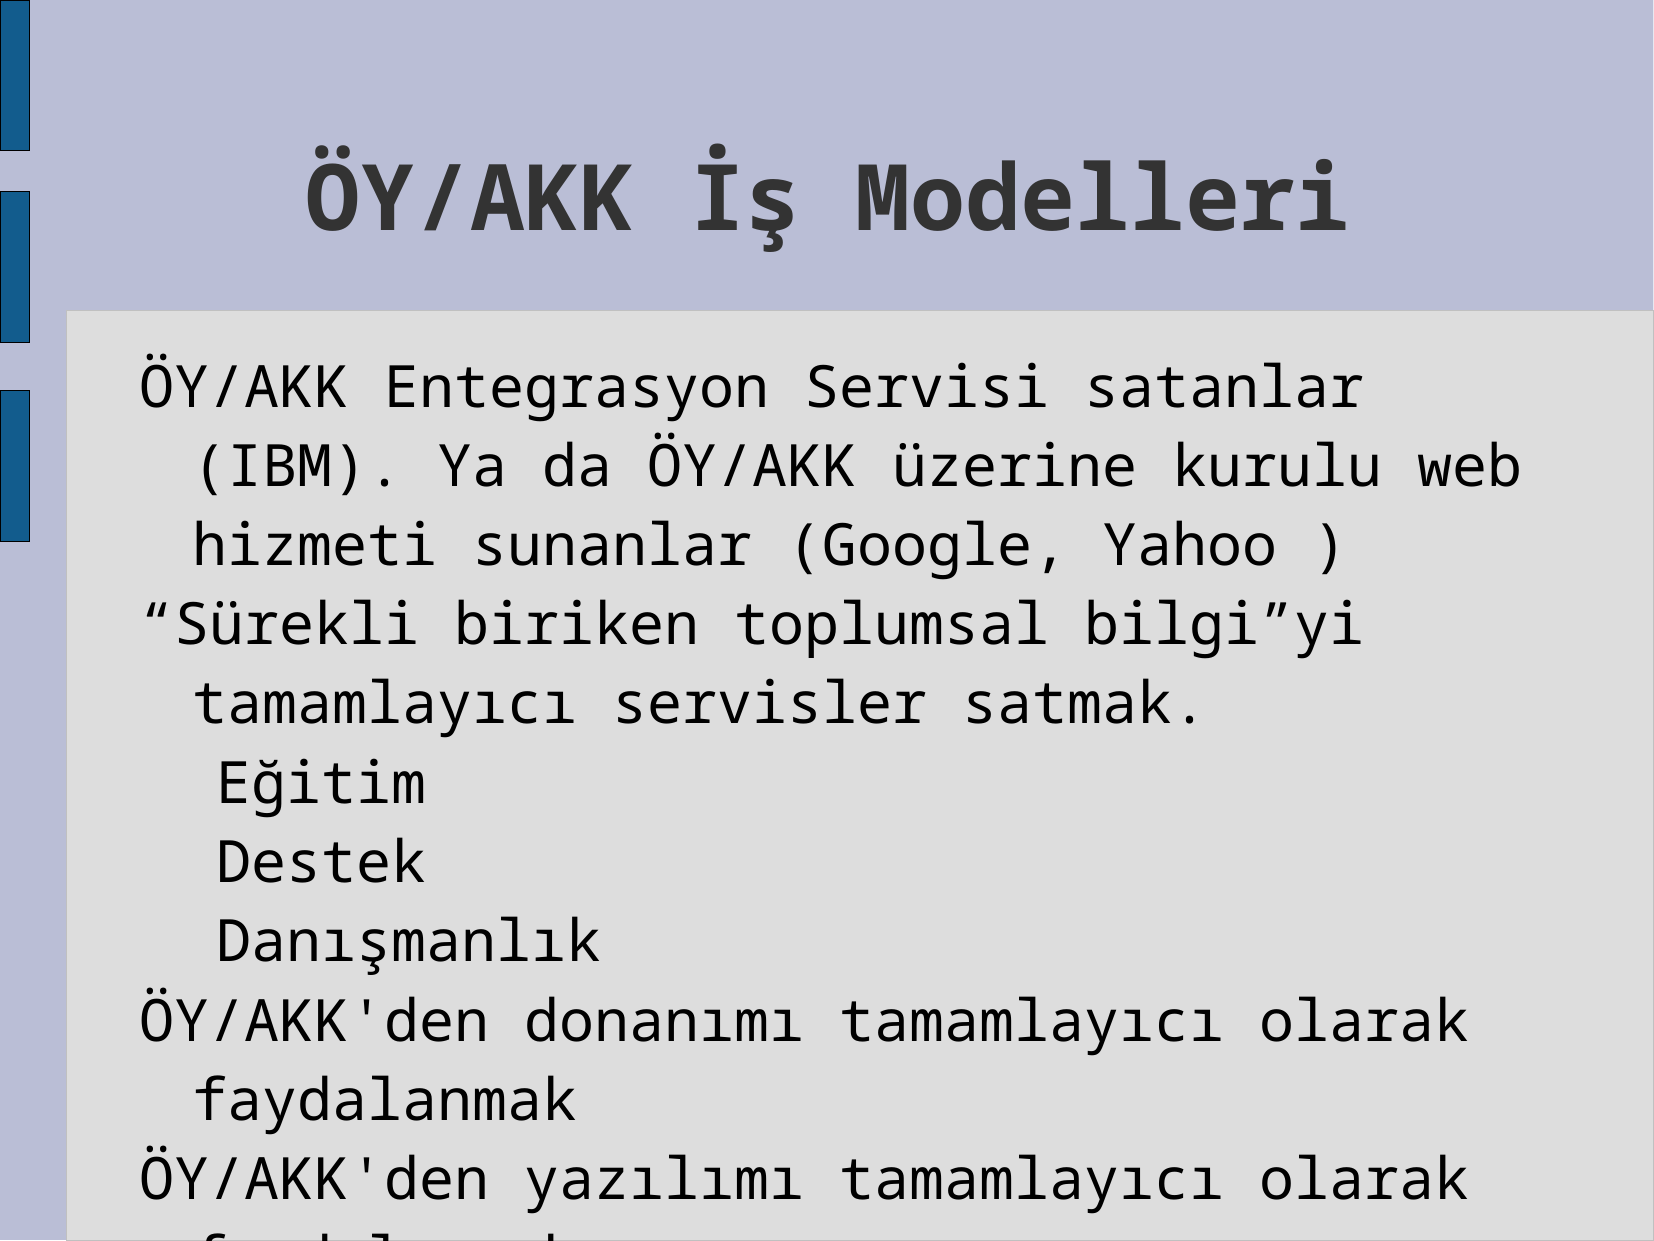

# ÖY/AKK İş Modelleri
ÖY/AKK Entegrasyon Servisi satanlar (IBM). Ya da ÖY/AKK üzerine kurulu web hizmeti sunanlar (Google, Yahoo )
“Sürekli biriken toplumsal bilgi”yi tamamlayıcı servisler satmak.
Eğitim
Destek
Danışmanlık
ÖY/AKK'den donanımı tamamlayıcı olarak faydalanmak
ÖY/AKK'den yazılımı tamamlayıcı olarak faydalanmak